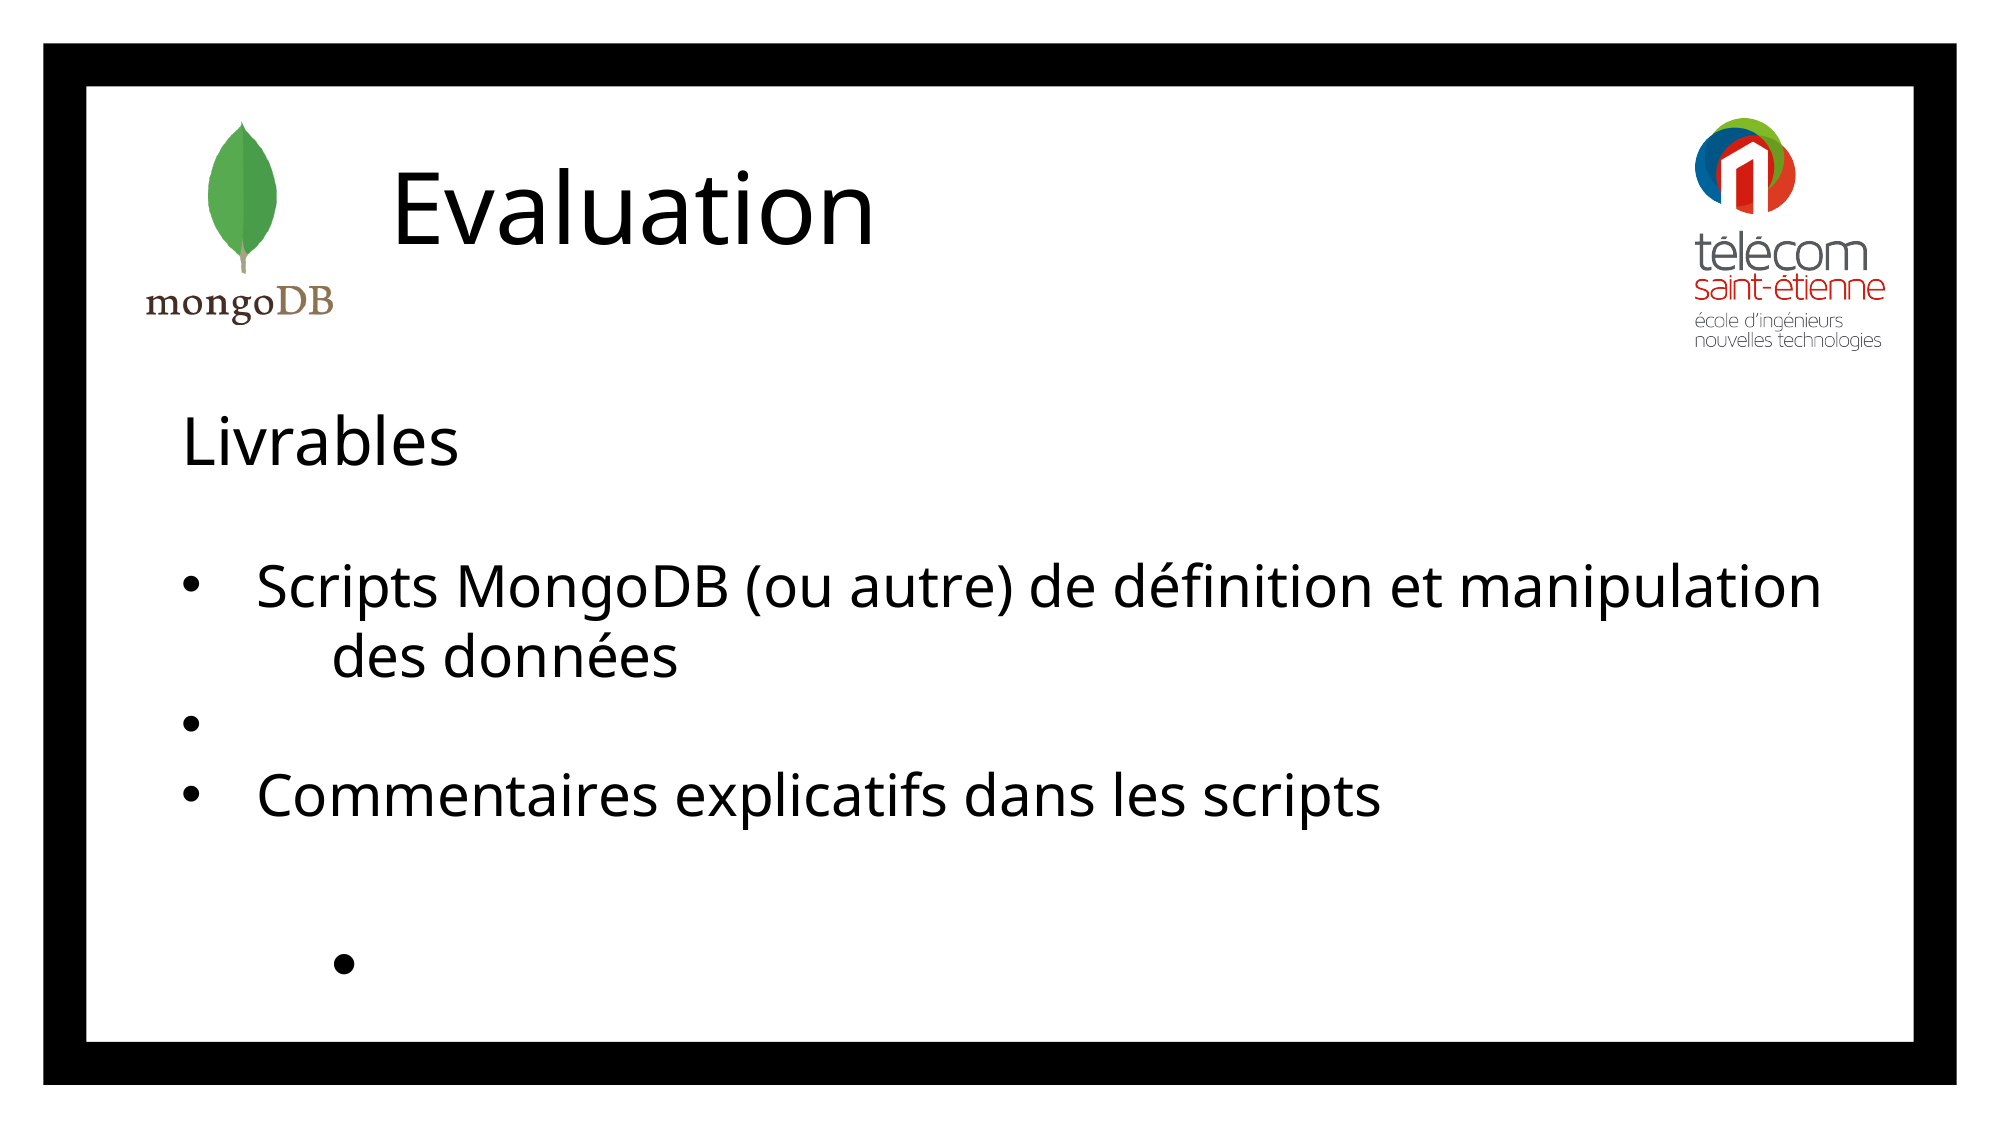

# Evaluation
Livrables
Scripts MongoDB (ou autre) de définition et manipulation des données
Commentaires explicatifs dans les scripts